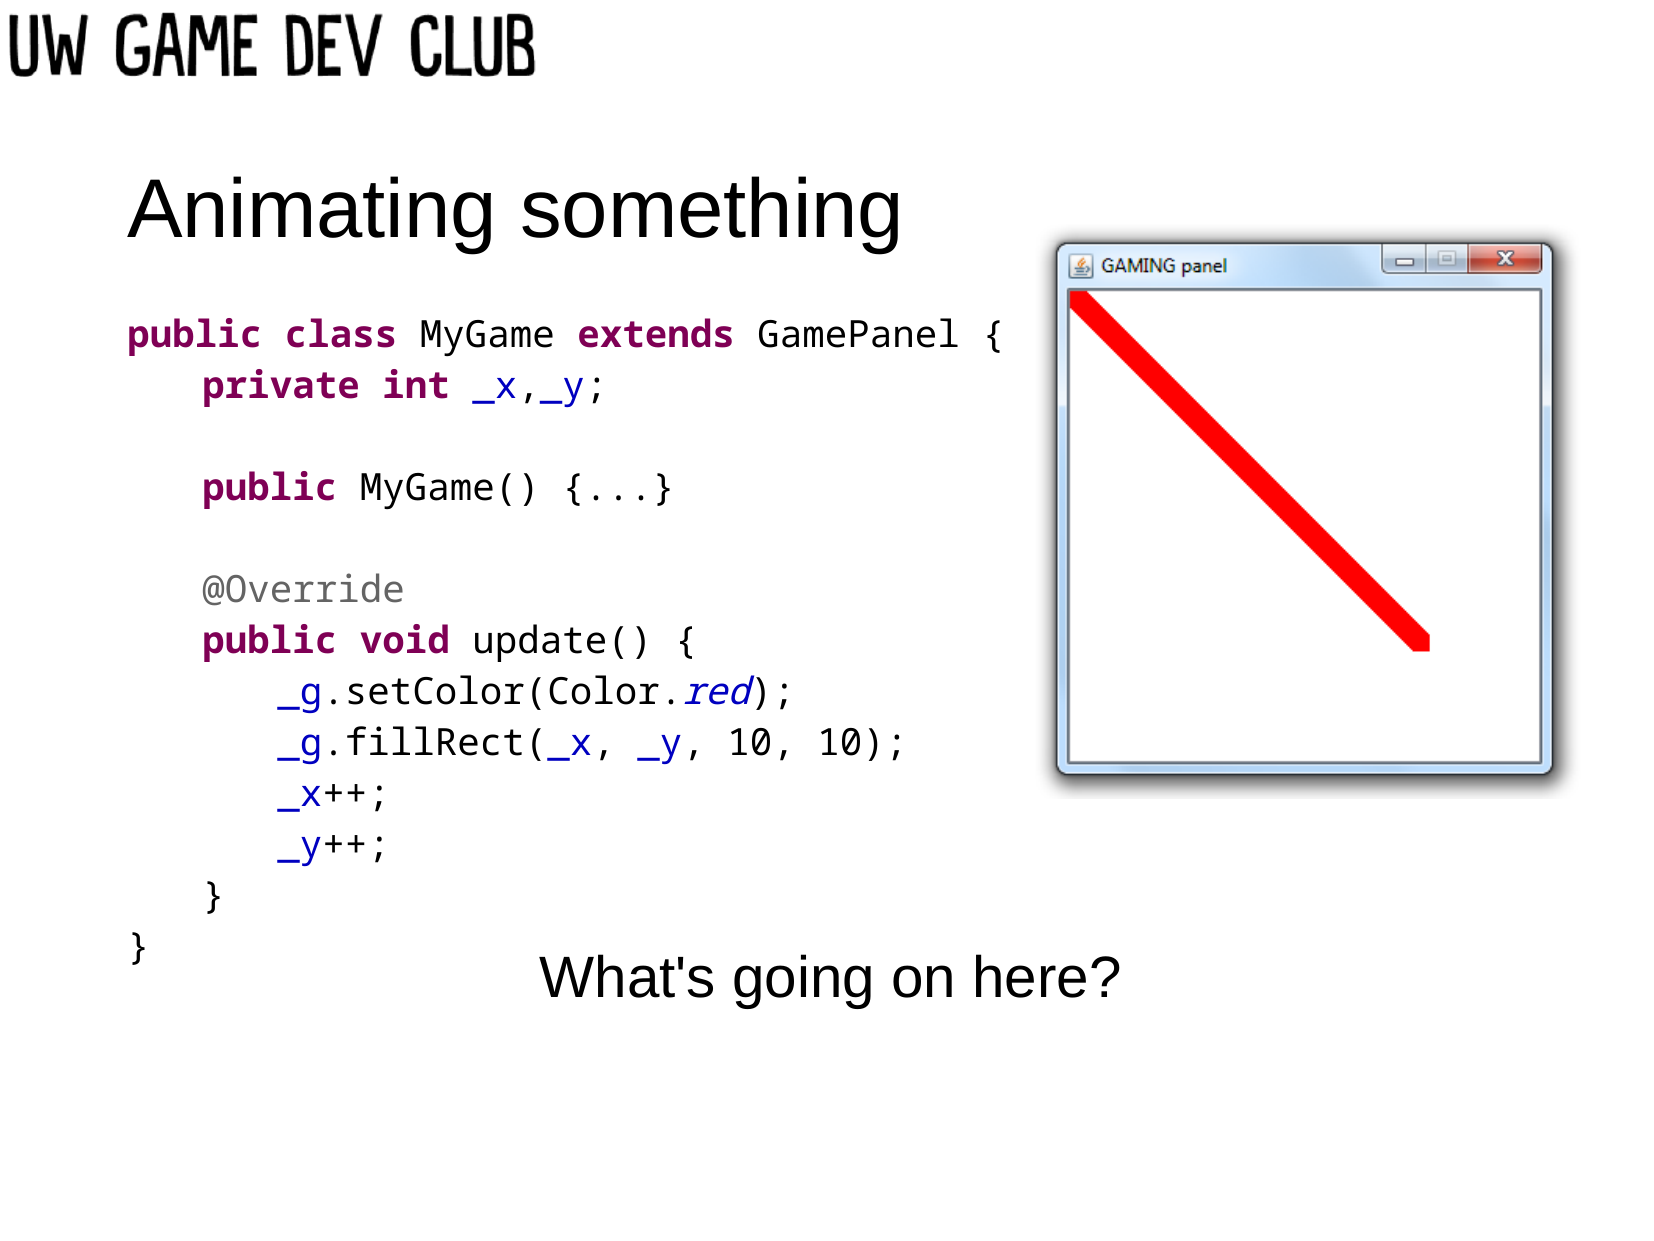

Animating something
public class MyGame extends GamePanel {
	private int _x,_y;
	public MyGame() {...}
	@Override
	public void update() {
		_g.setColor(Color.red);
		_g.fillRect(_x, _y, 10, 10);
		_x++;
		_y++;
	}
}
What's going on here?